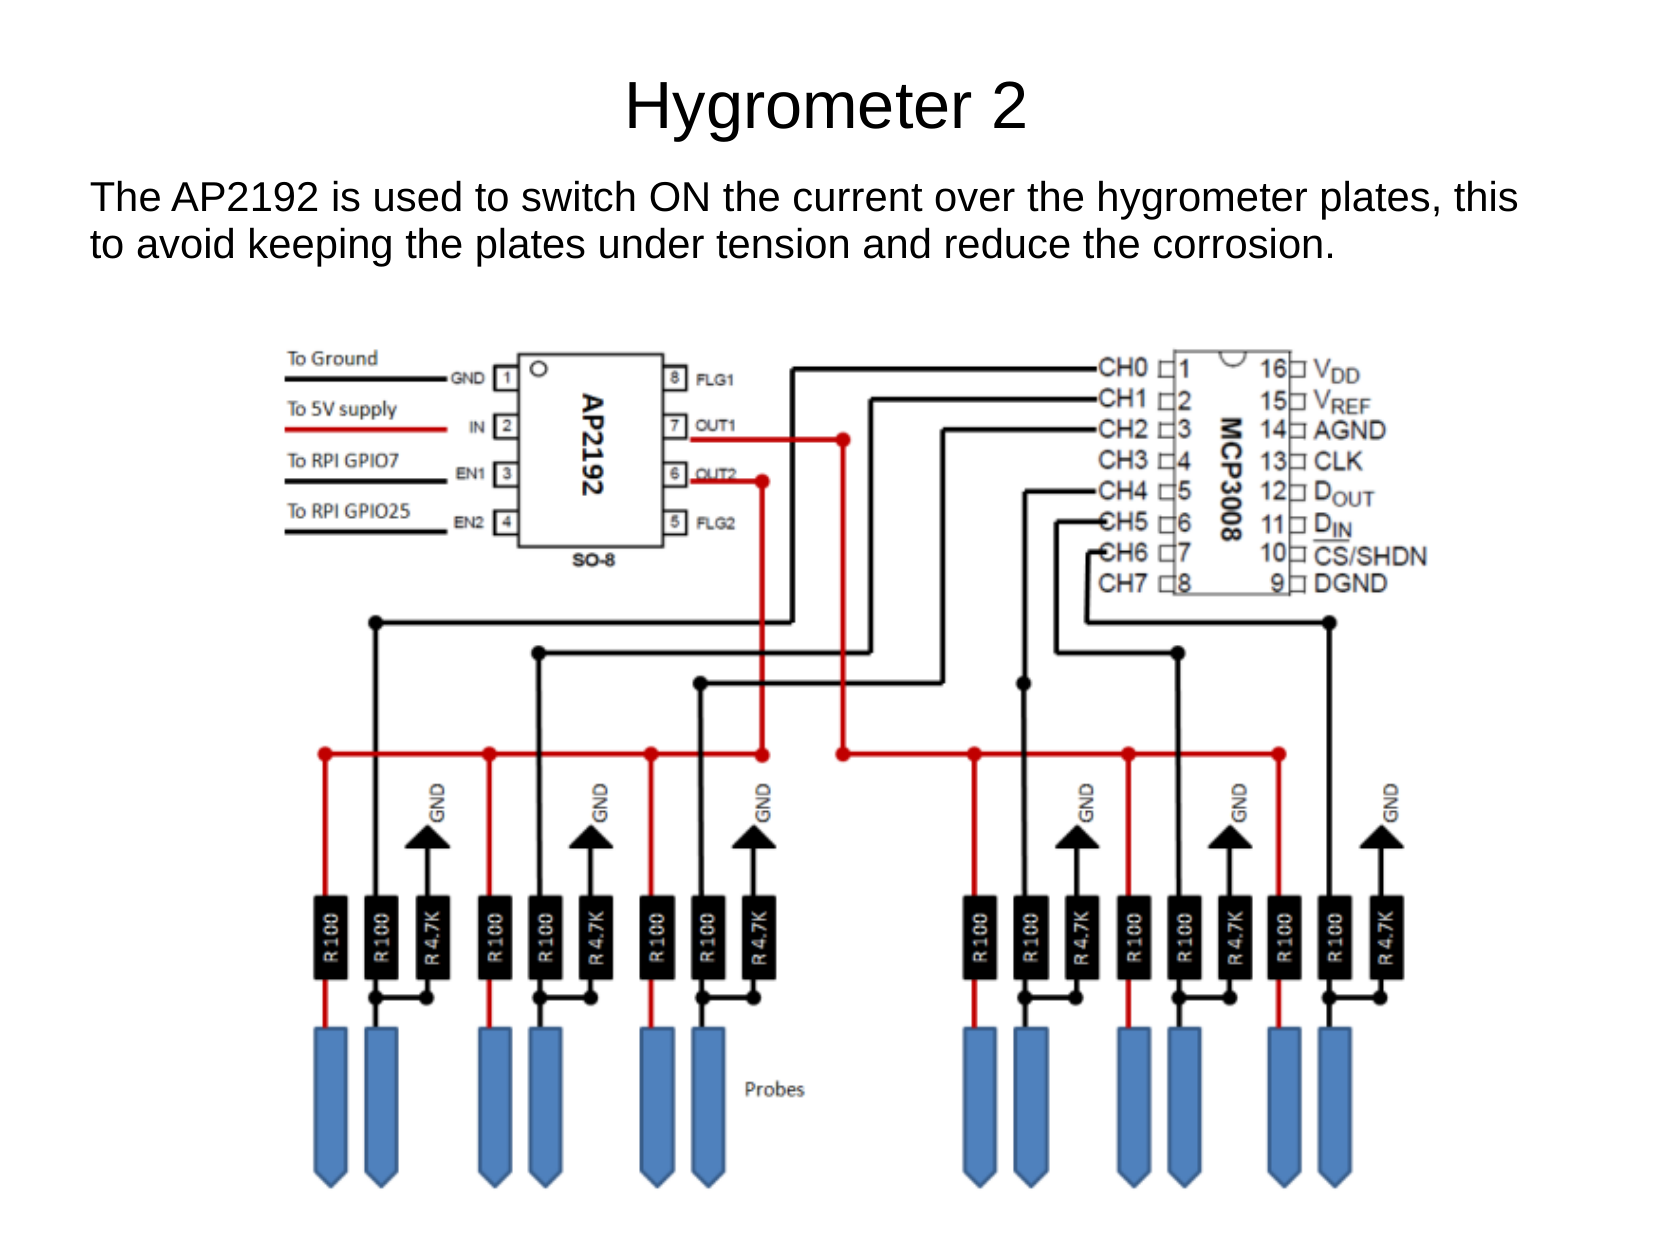

# Hygrometer 2
The AP2192 is used to switch ON the current over the hygrometer plates, this to avoid keeping the plates under tension and reduce the corrosion.